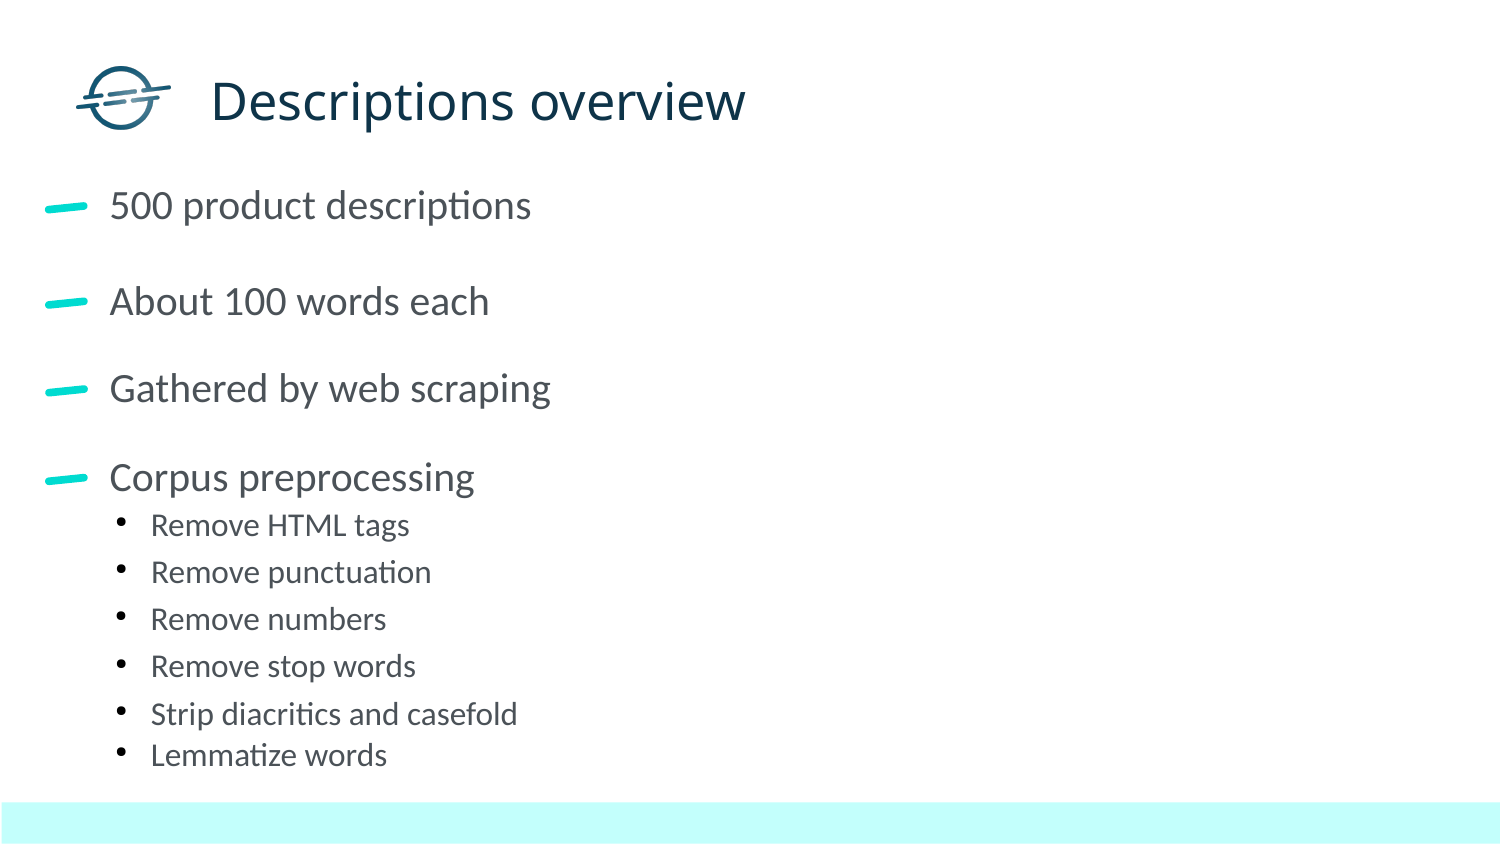

# Descriptions overview
500 product descriptions
About 100 words each
Gathered by web scraping
Corpus preprocessing
Remove HTML tags
Remove punctuation
Remove numbers
Remove stop words
Strip diacritics and casefold
Lemmatize words